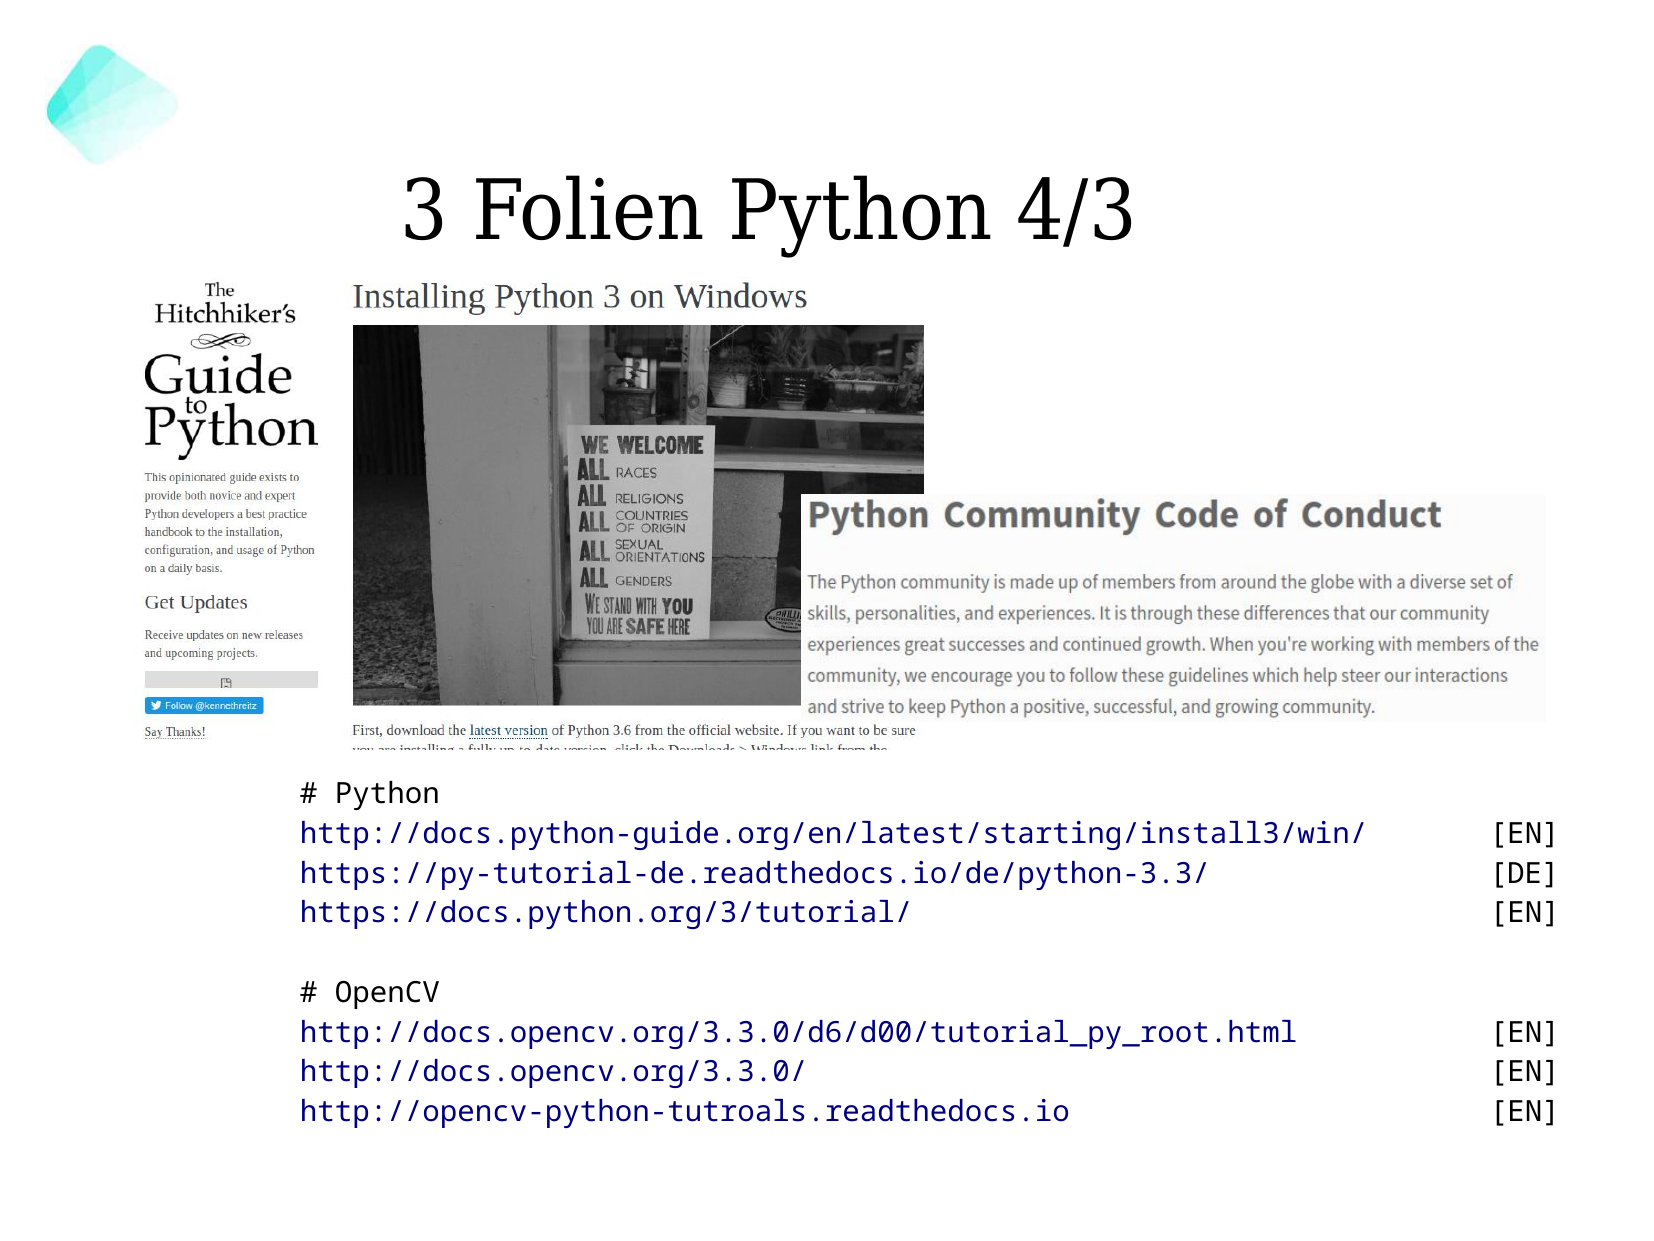

3 Folien Python 4/3
# Python
http://docs.python-guide.org/en/latest/starting/install3/win/ [EN]
https://py-tutorial-de.readthedocs.io/de/python-3.3/ [DE]
https://docs.python.org/3/tutorial/ [EN]
# OpenCV
http://docs.opencv.org/3.3.0/d6/d00/tutorial_py_root.html [EN]
http://docs.opencv.org/3.3.0/ [EN]
http://opencv-python-tutroals.readthedocs.io [EN]